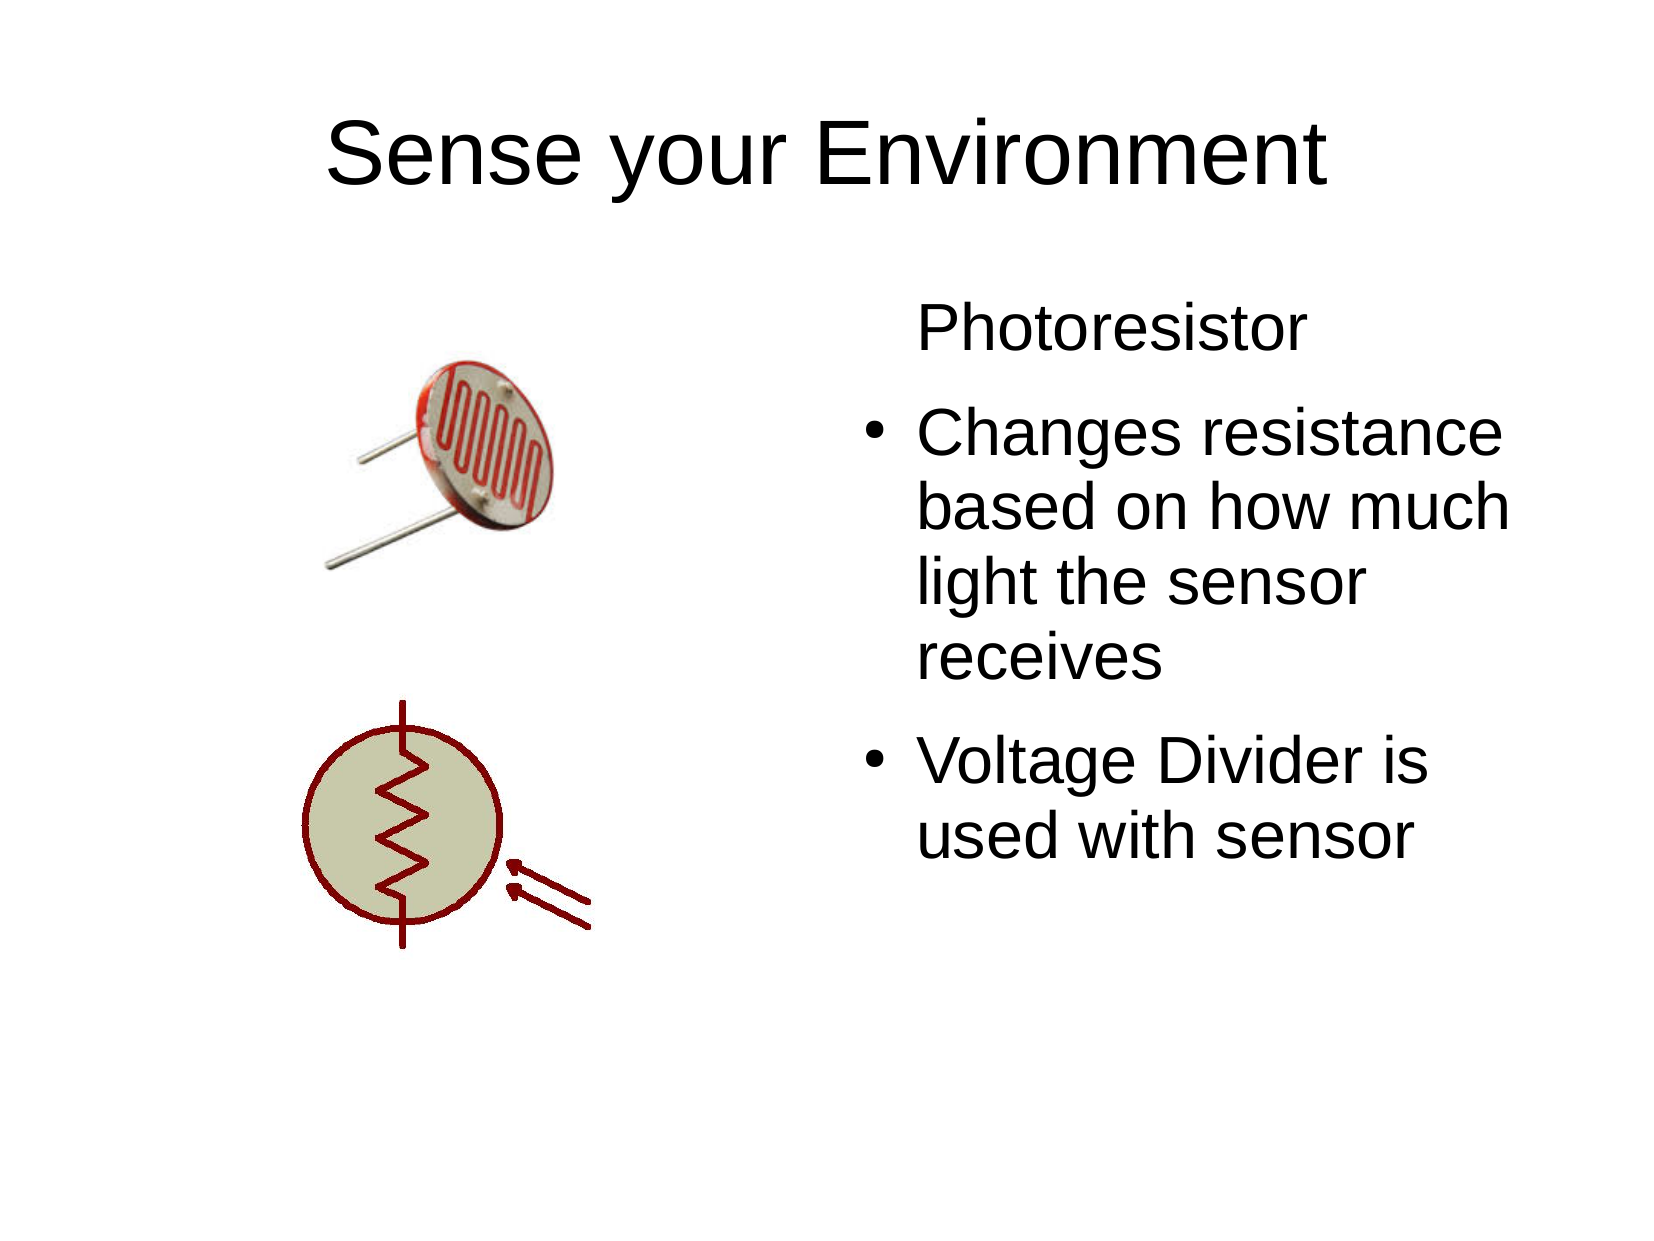

# Sense your Environment
Photoresistor
Changes resistance based on how much light the sensor receives
Voltage Divider is used with sensor